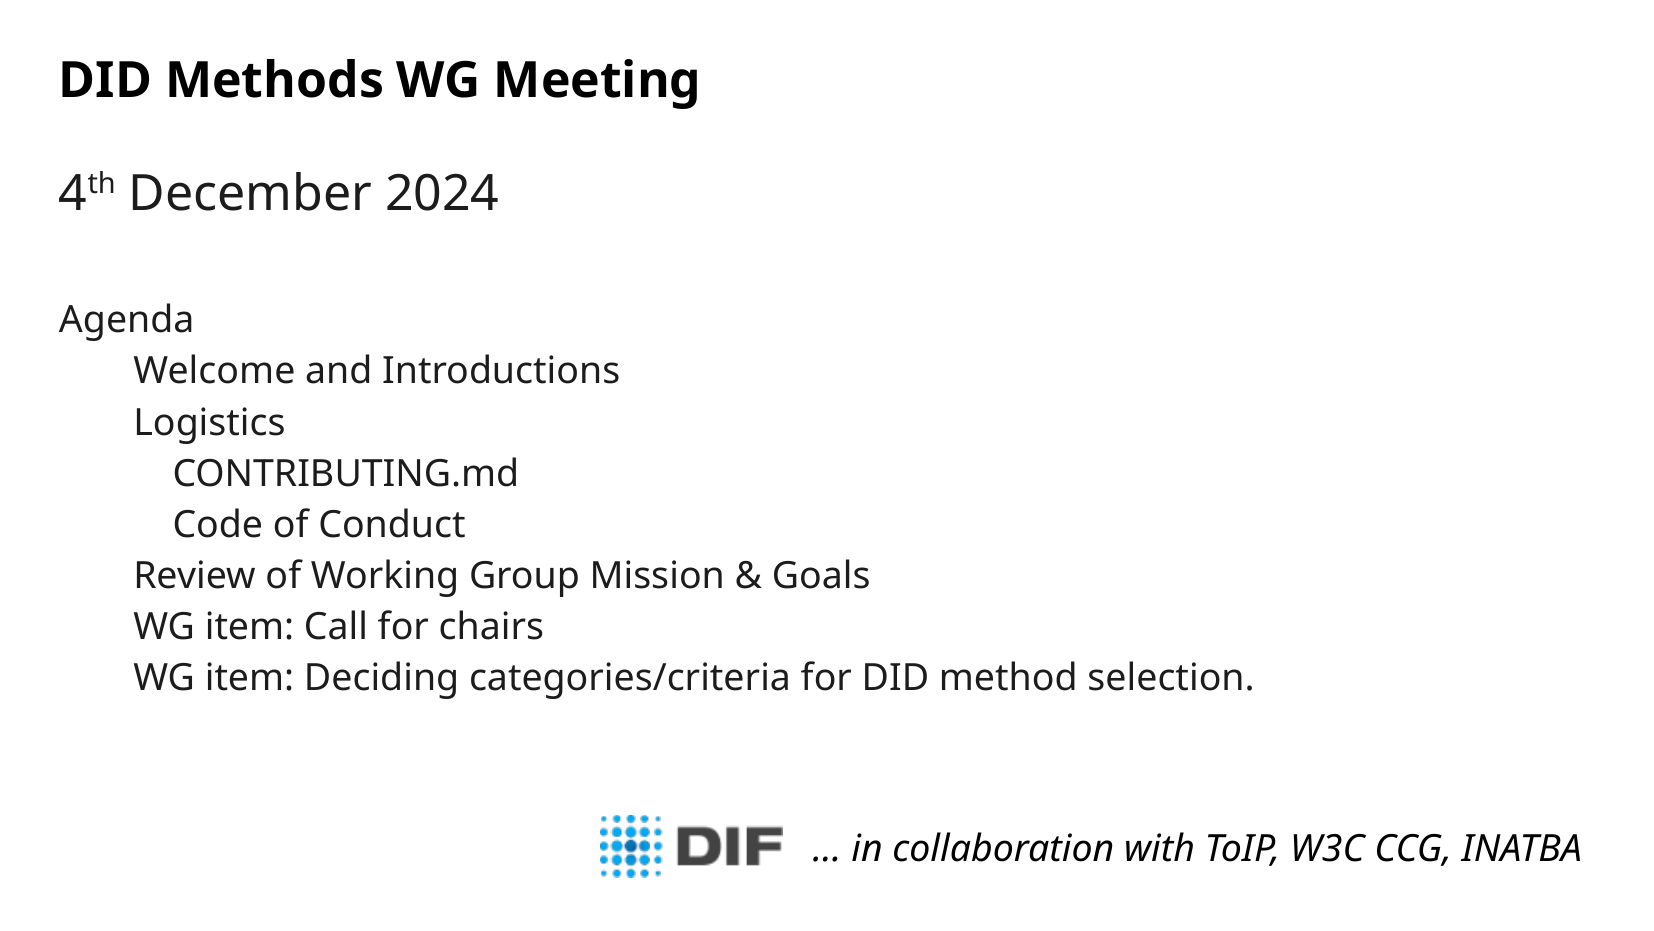

# DID Methods WG Meeting
4th December 2024
Agenda
 Welcome and Introductions
 Logistics
 CONTRIBUTING.md
 Code of Conduct
 Review of Working Group Mission & Goals
 WG item: Call for chairs
 WG item: Deciding categories/criteria for DID method selection.
… in collaboration with ToIP, W3C CCG, INATBA